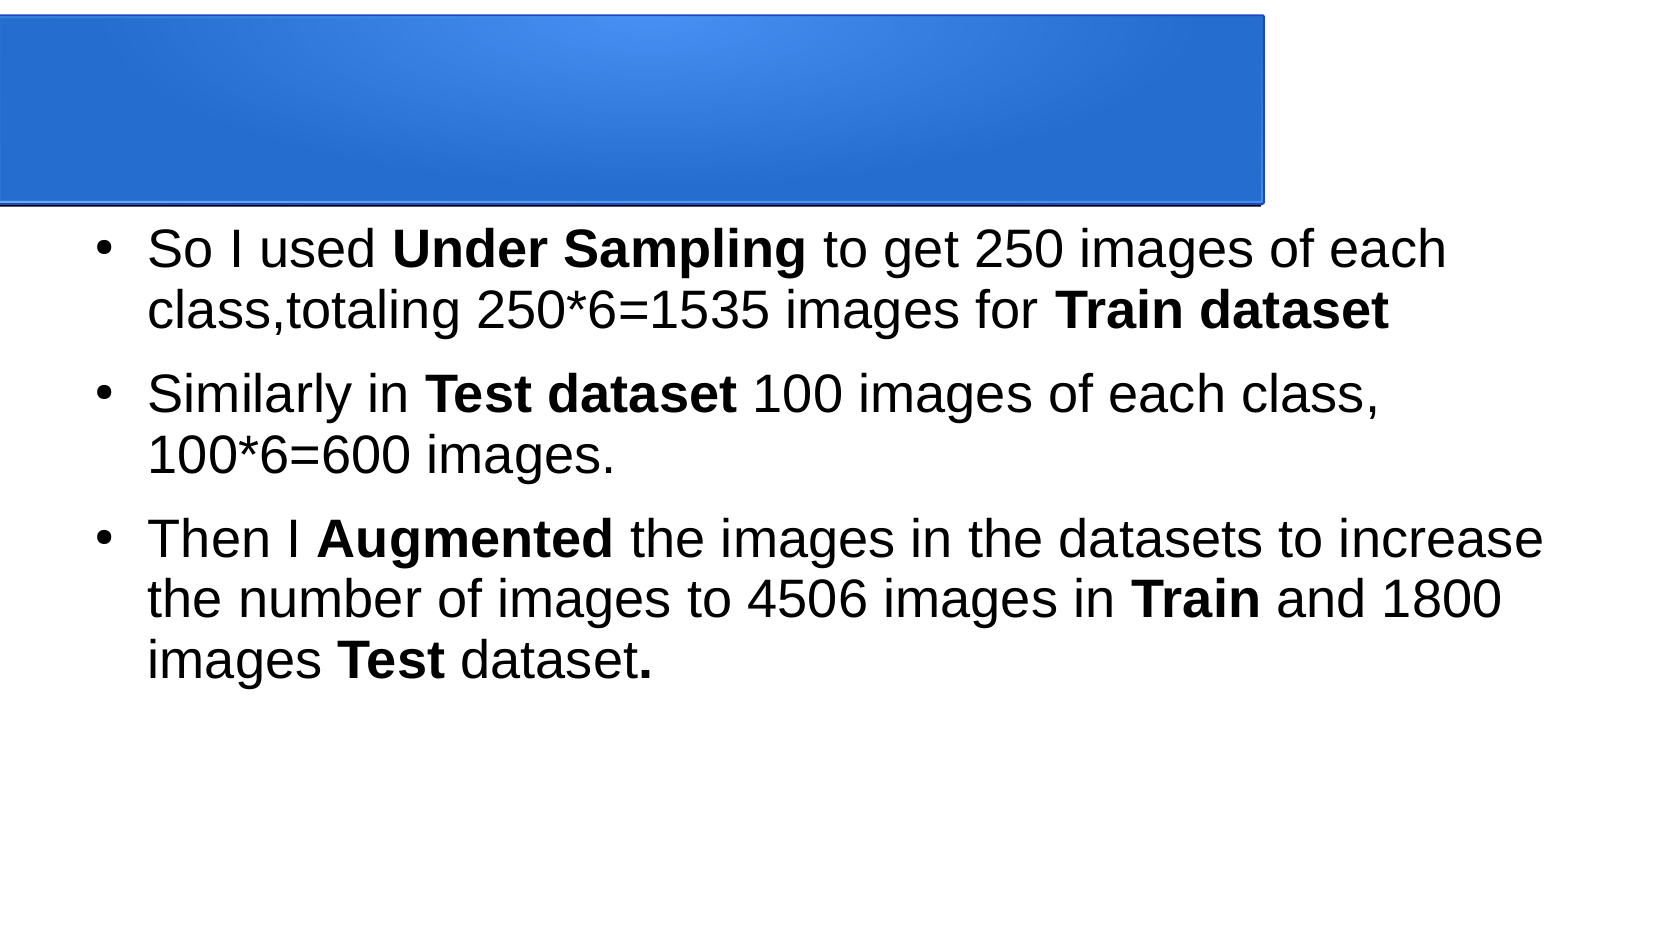

#
So I used Under Sampling to get 250 images of each class,totaling 250*6=1535 images for Train dataset
Similarly in Test dataset 100 images of each class, 100*6=600 images.
Then I Augmented the images in the datasets to increase the number of images to 4506 images in Train and 1800 images Test dataset.